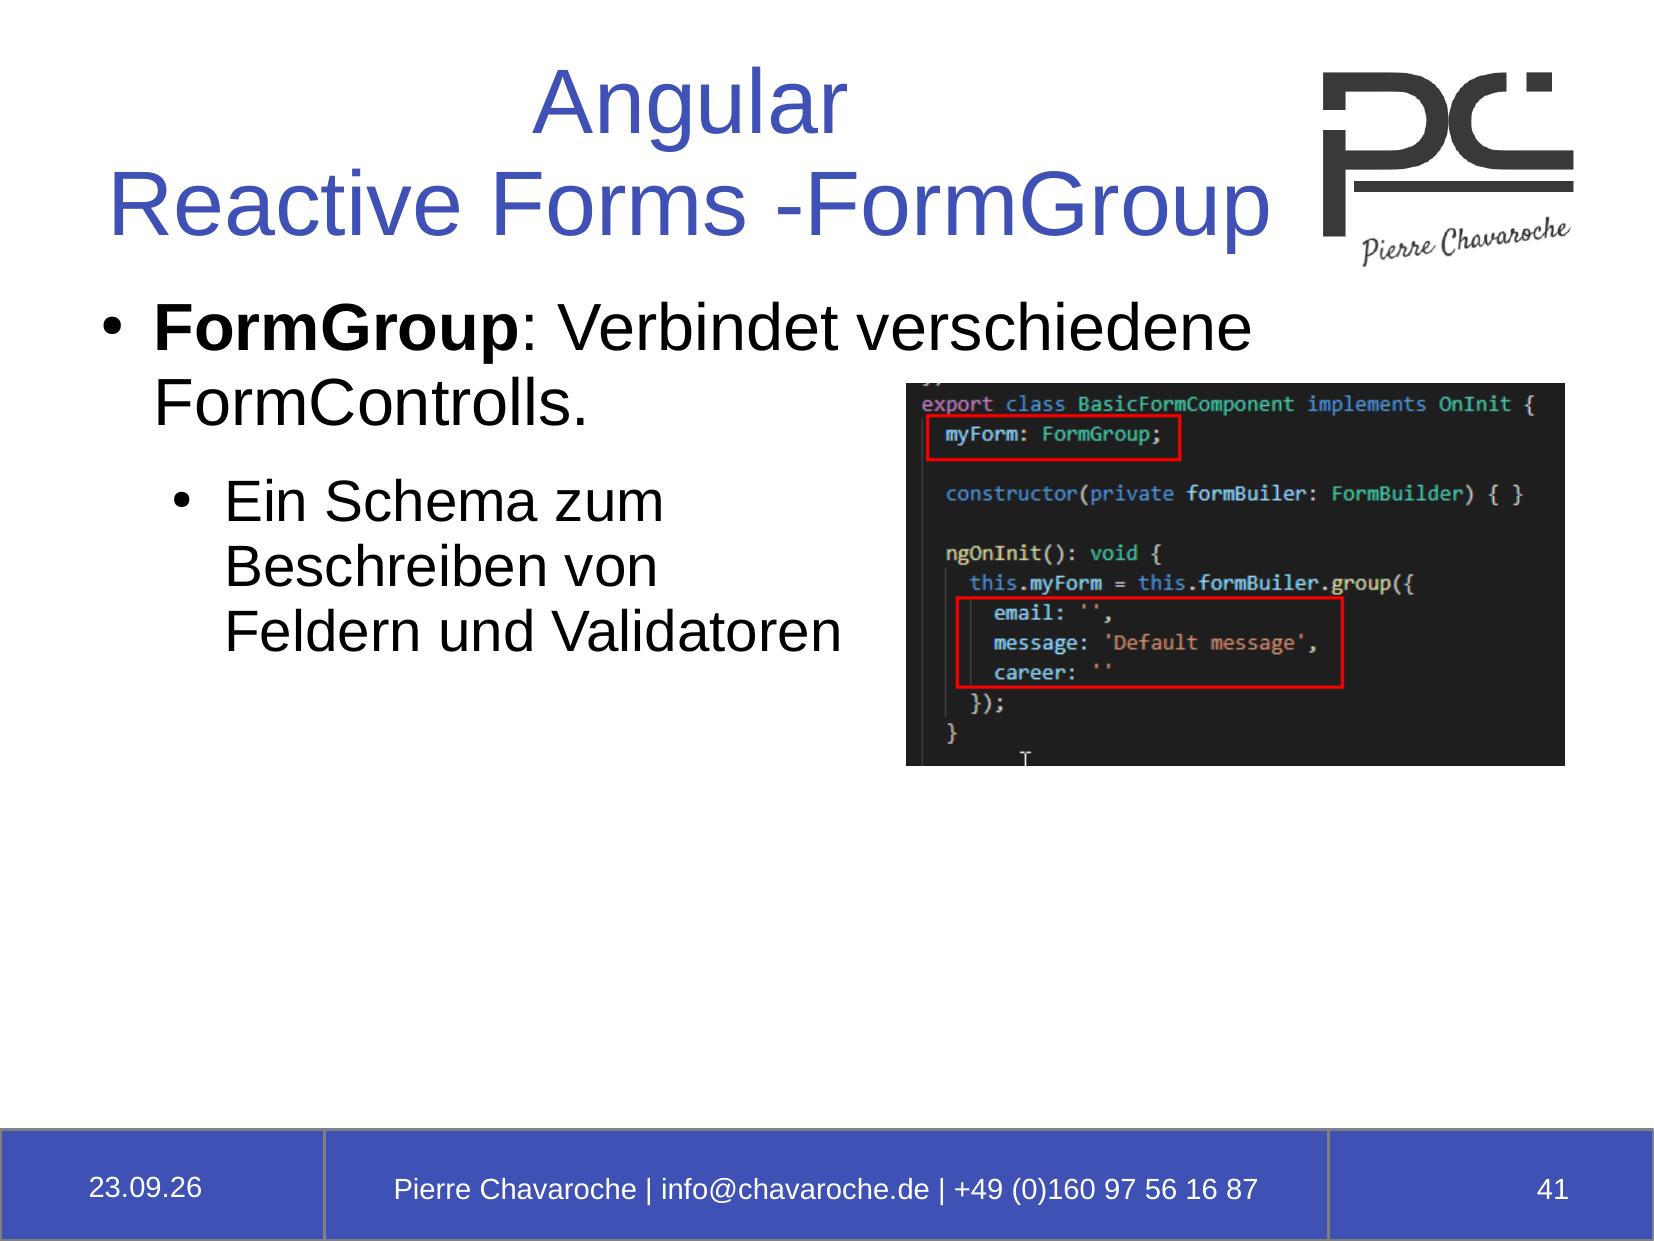

# Angular Reactive Forms -FormGroup
FormGroup: Verbindet verschiedene FormControlls.
Ein Schema zum
Beschreiben von
Feldern und Validatoren
Pierre Chavaroche | info@chavaroche.de | +49 (0)160 97 56 16 87
41